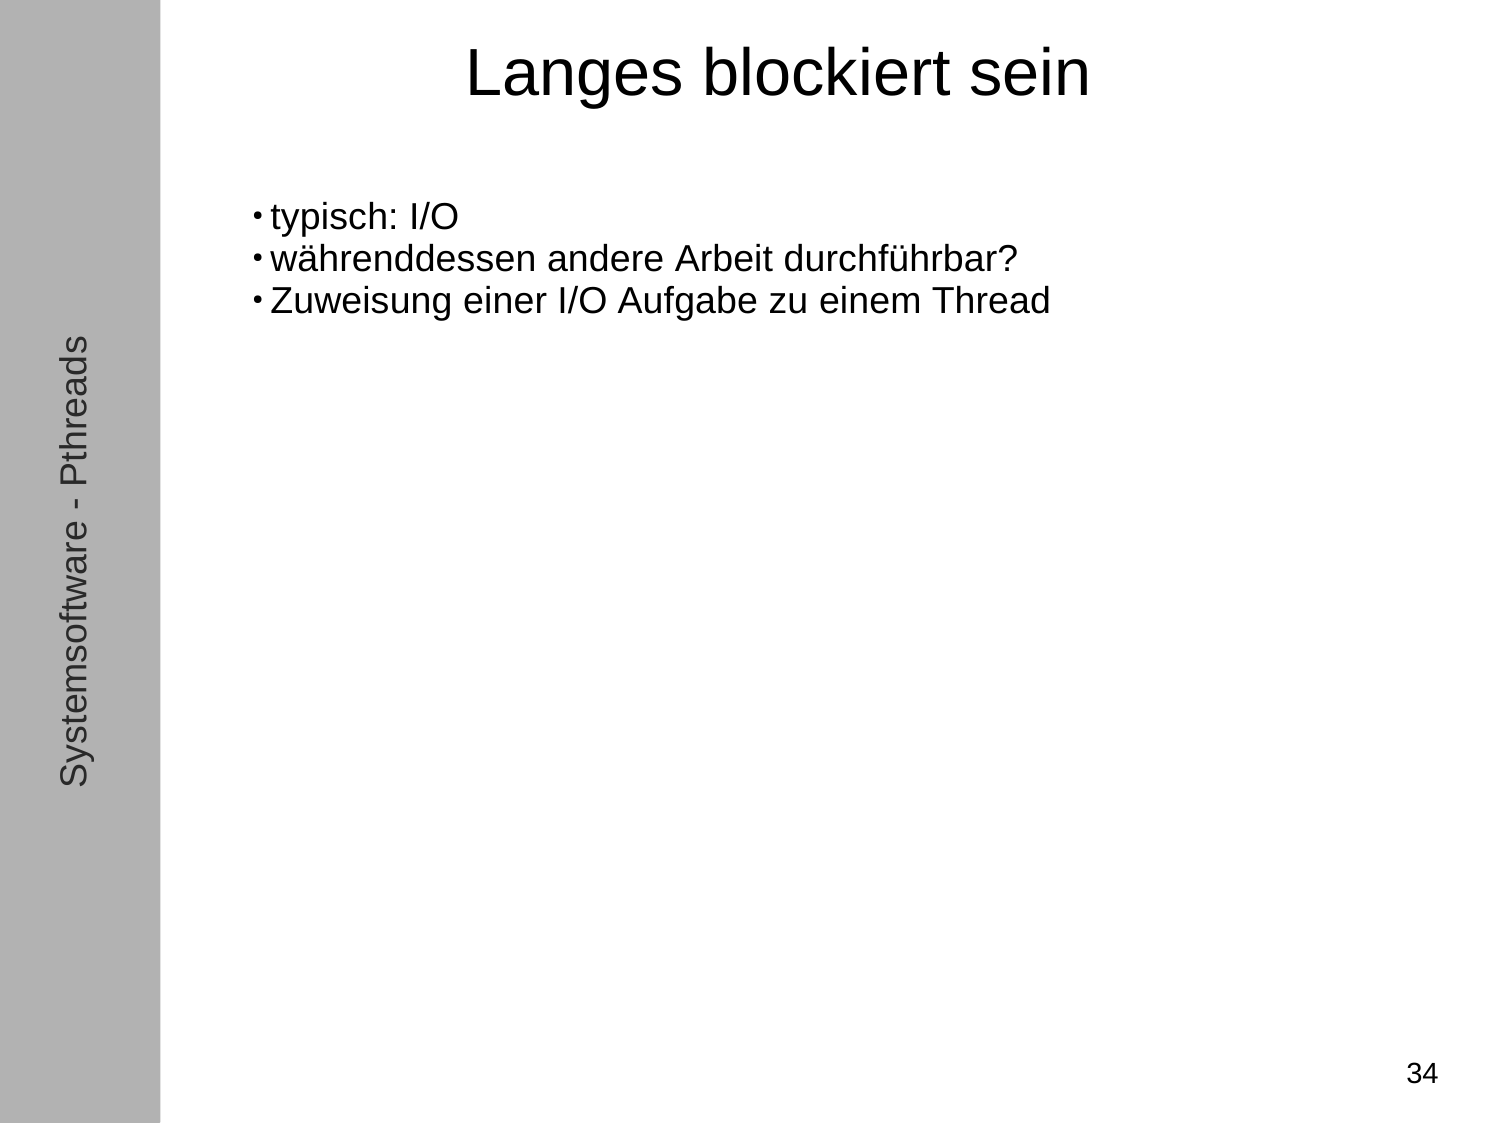

Langes blockiert sein
typisch: I/O
währenddessen andere Arbeit durchführbar?
Zuweisung einer I/O Aufgabe zu einem Thread
Systemsoftware - Pthreads